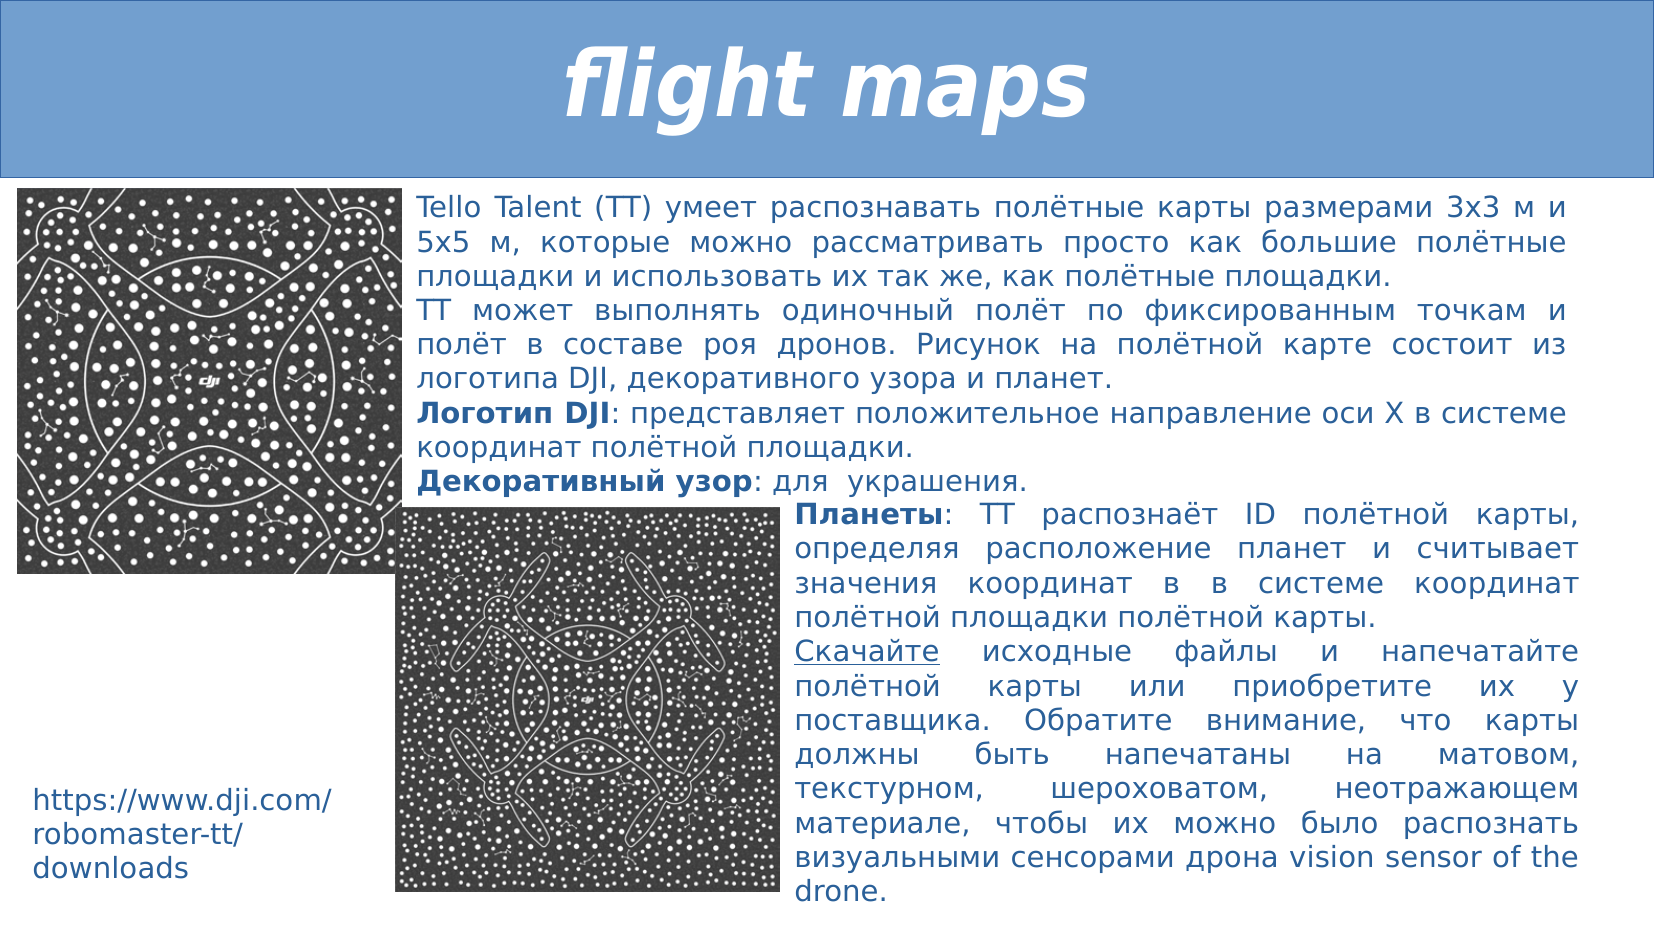

flight maps
Tello Talent (TT) умеет распознавать полётные карты размерами 3x3 м и 5x5 м, которые можно рассматривать просто как большие полётные площадки и использовать их так же, как полётные площадки.
TT может выполнять одиночный полёт по фиксированным точкам и полёт в составе роя дронов. Рисунок на полётной карте состоит из логотипа DJI, декоративного узора и планет.
Логотип DJI: представляет положительное направление оси X в системе координат полётной площадки.
Декоративный узор: для украшения.
Планеты: TT распознаёт ID полётной карты, определяя расположение планет и считывает значения координат в в системе координат полётной площадки полётной карты.
Скачайте исходные файлы и напечатайте полётной карты или приобретите их у поставщика. Обратите внимание, что карты должны быть напечатаны на матовом, текстурном, шероховатом, неотражающем материале, чтобы их можно было распознать визуальными сенсорами дрона vision sensor of the drone.
https://www.dji.com/robomaster-tt/downloads